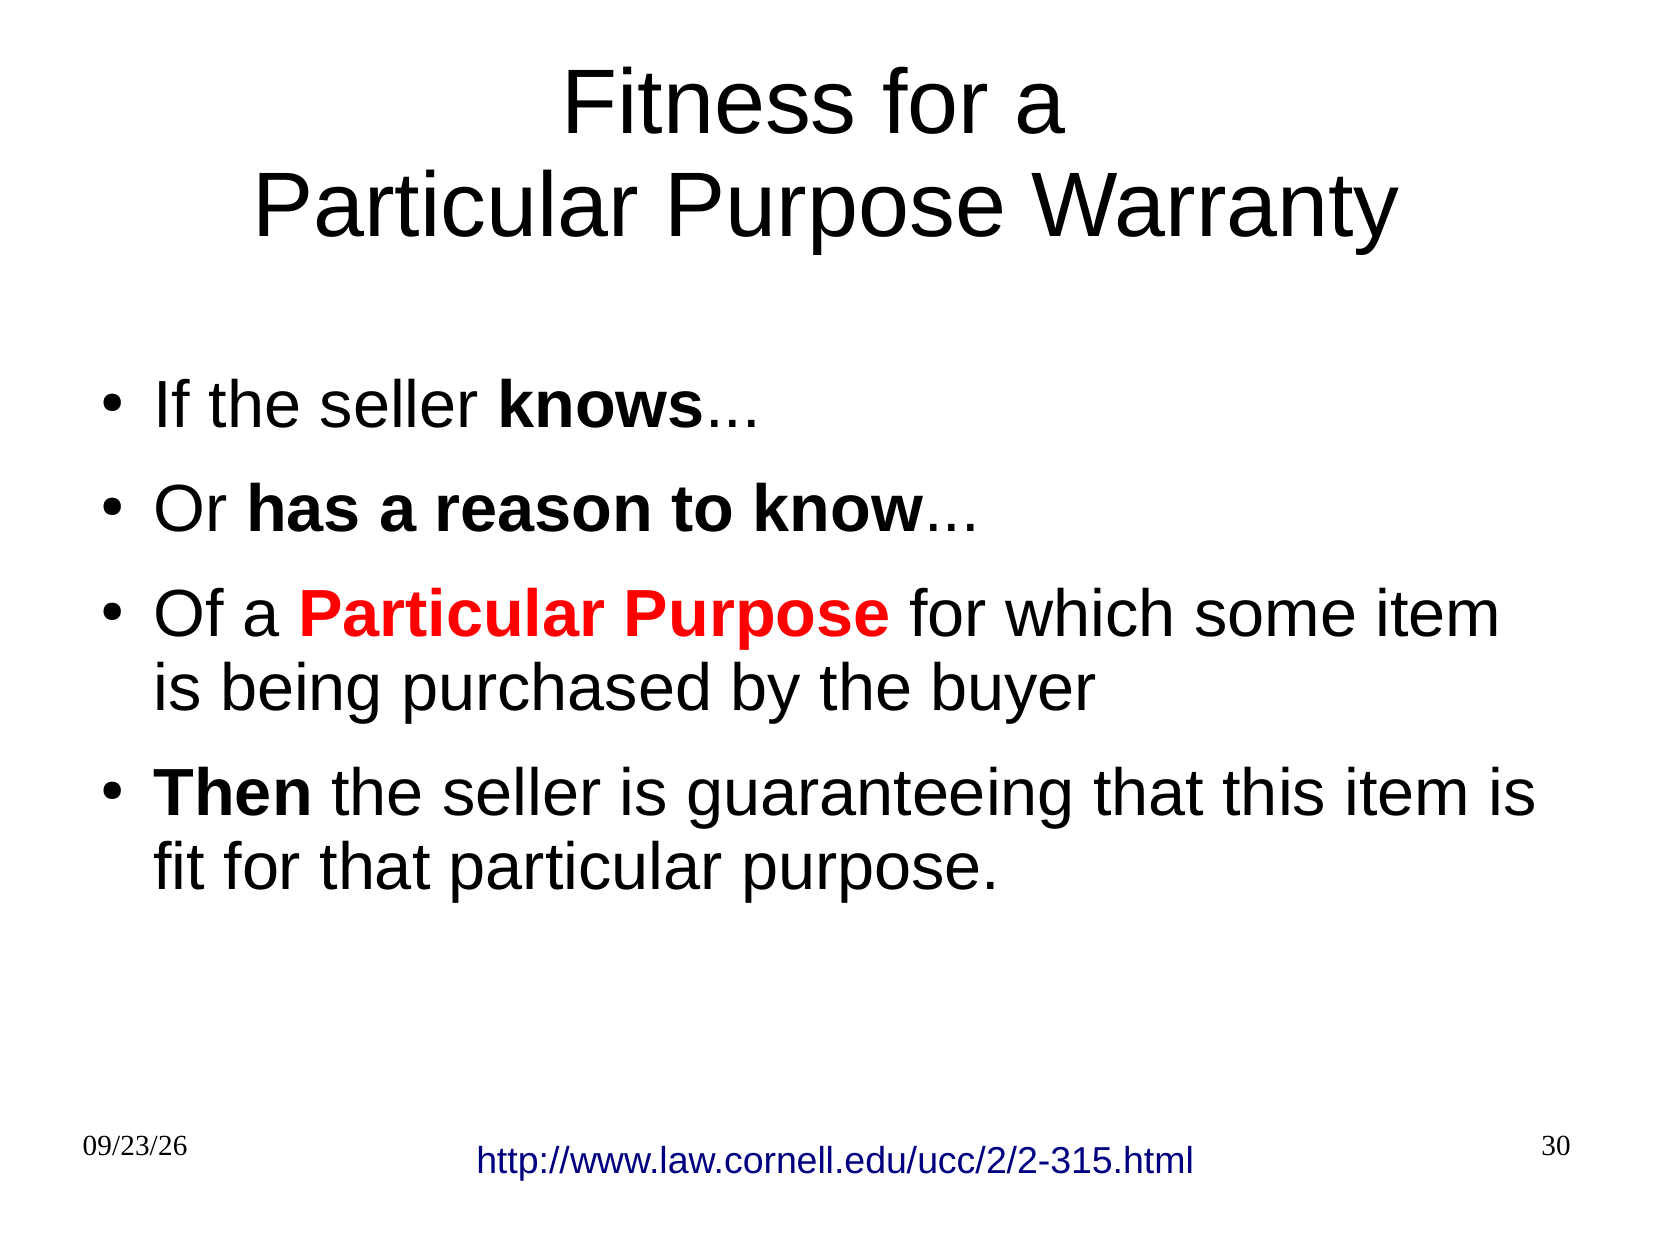

# Fitness for a Particular Purpose Warranty
If the seller knows...
Or has a reason to know...
Of a Particular Purpose for which some item
is being purchased by the buyer
Then the seller is guaranteeing that this item is fit for that particular purpose.
30
http://www.law.cornell.edu/ucc/2/2-315.html